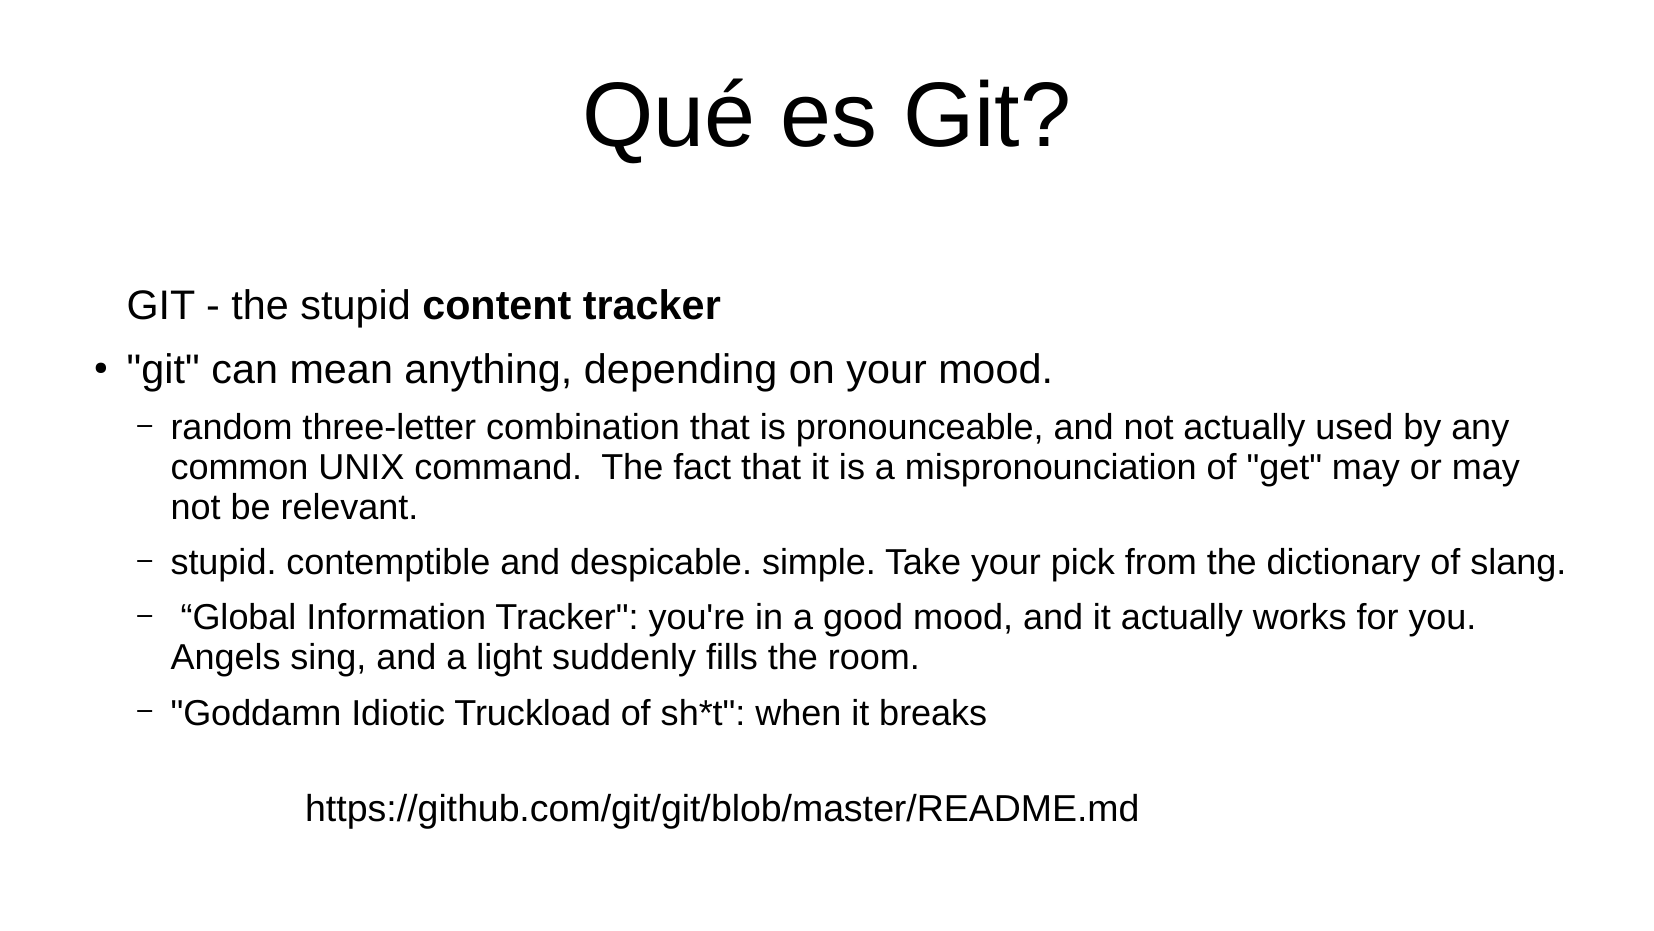

# Qué es Git?
GIT - the stupid content tracker
"git" can mean anything, depending on your mood.
random three-letter combination that is pronounceable, and not actually used by any common UNIX command. The fact that it is a mispronounciation of "get" may or may not be relevant.
stupid. contemptible and despicable. simple. Take your pick from the dictionary of slang.
 “Global Information Tracker": you're in a good mood, and it actually works for you. Angels sing, and a light suddenly fills the room.
"Goddamn Idiotic Truckload of sh*t": when it breaks
https://github.com/git/git/blob/master/README.md